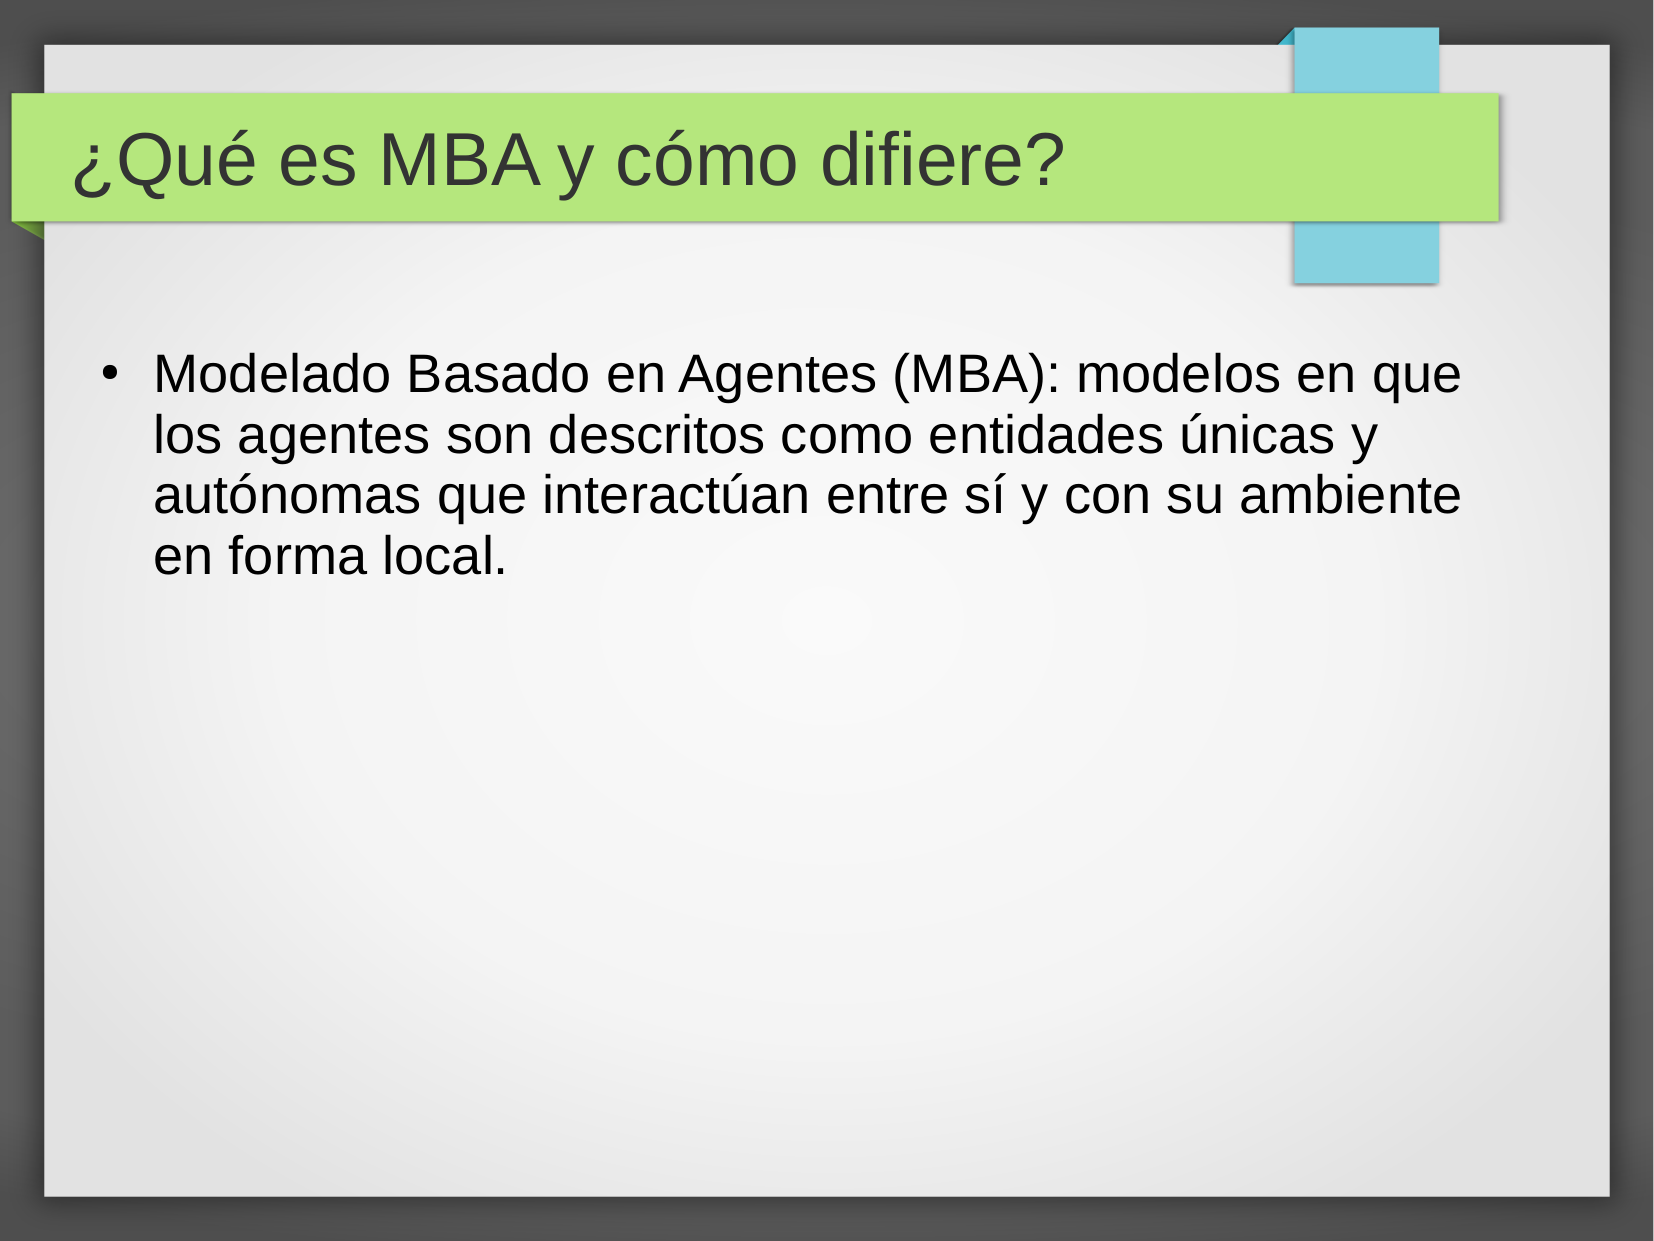

# ¿Qué es MBA y cómo difiere?
Modelado Basado en Agentes (MBA): modelos en que los agentes son descritos como entidades únicas y autónomas que interactúan entre sí y con su ambiente en forma local.